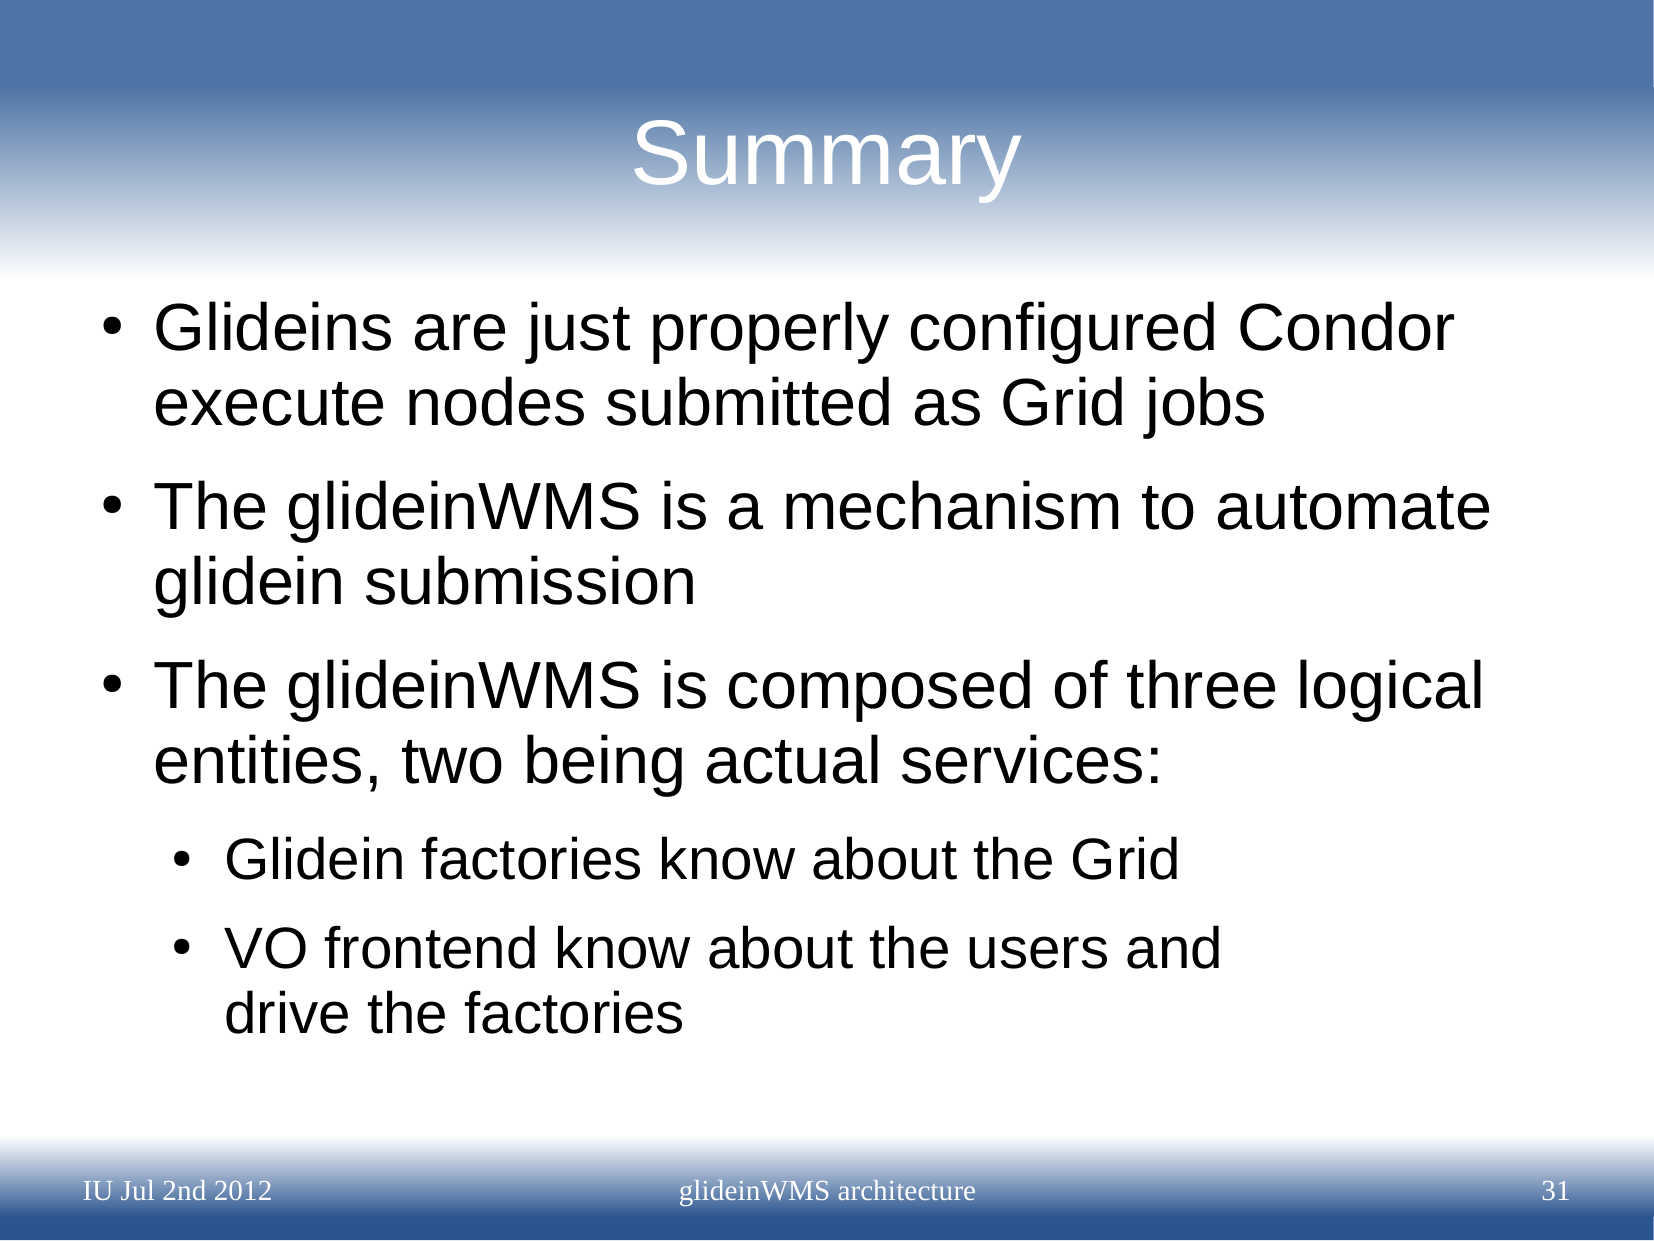

# Summary
Glideins are just properly configured Condor execute nodes submitted as Grid jobs
The glideinWMS is a mechanism to automate glidein submission
The glideinWMS is composed of three logical entities, two being actual services:
Glidein factories know about the Grid
VO frontend know about the users and
drive the factories
IU Jul 2nd 2012
glideinWMS architecture
31